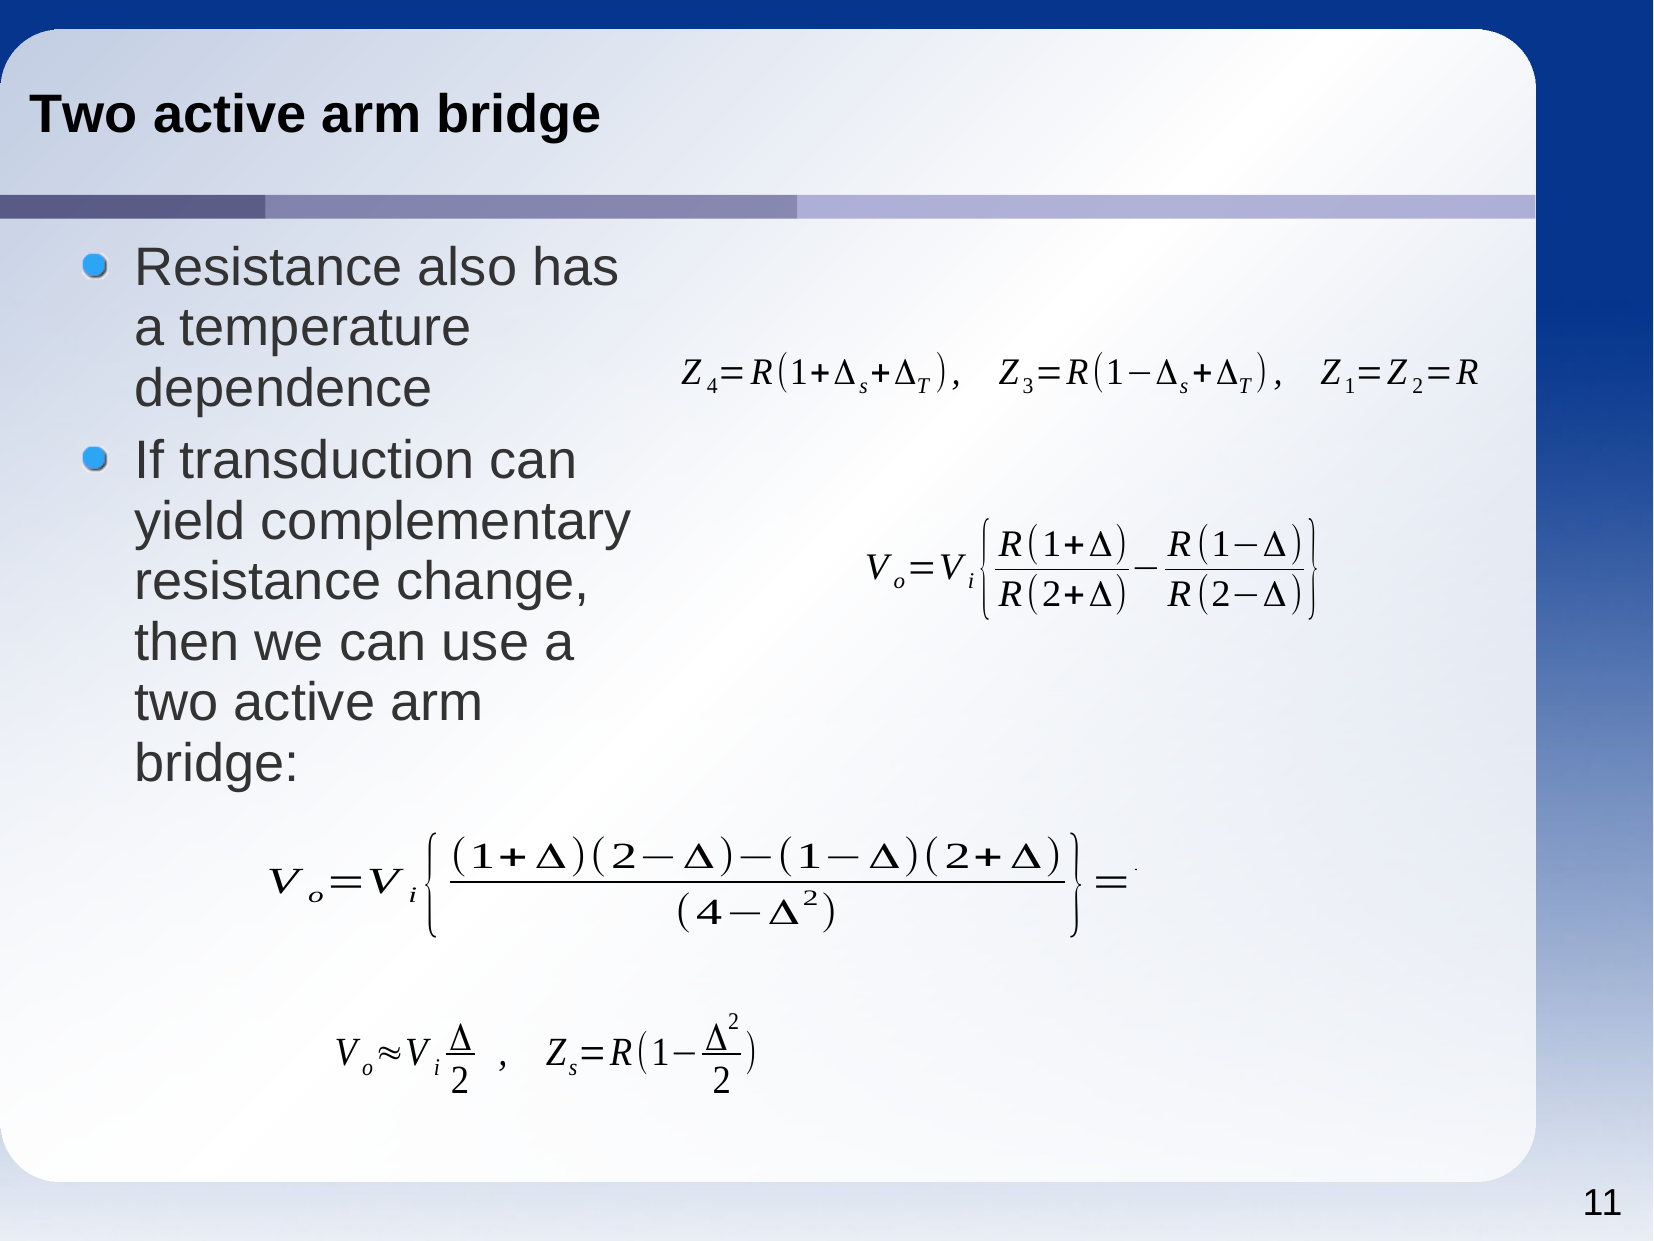

# Two active arm bridge
Resistance also has a temperature dependence
If transduction can yield complementary resistance change, then we can use a two active arm bridge:
11